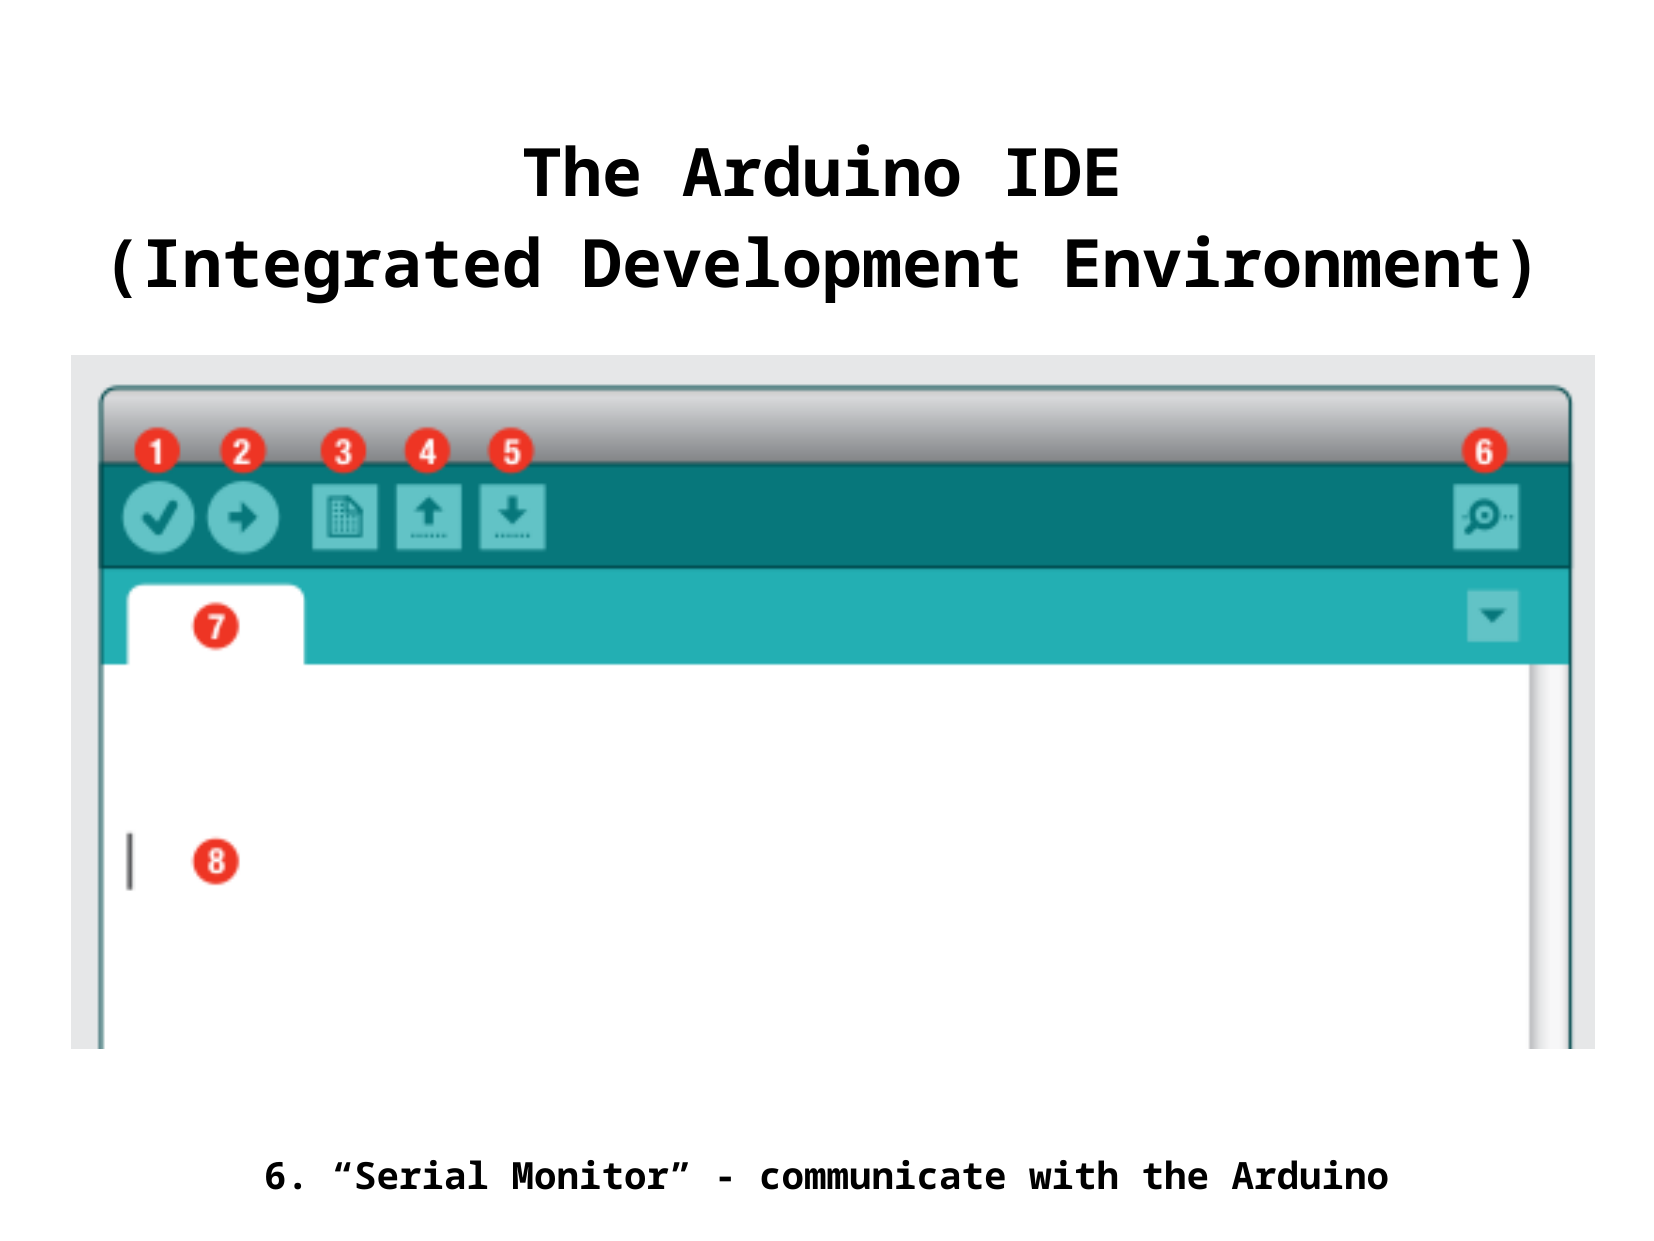

The Arduino IDE
(Integrated Development Environment)
6. “Serial Monitor” - communicate with the Arduino